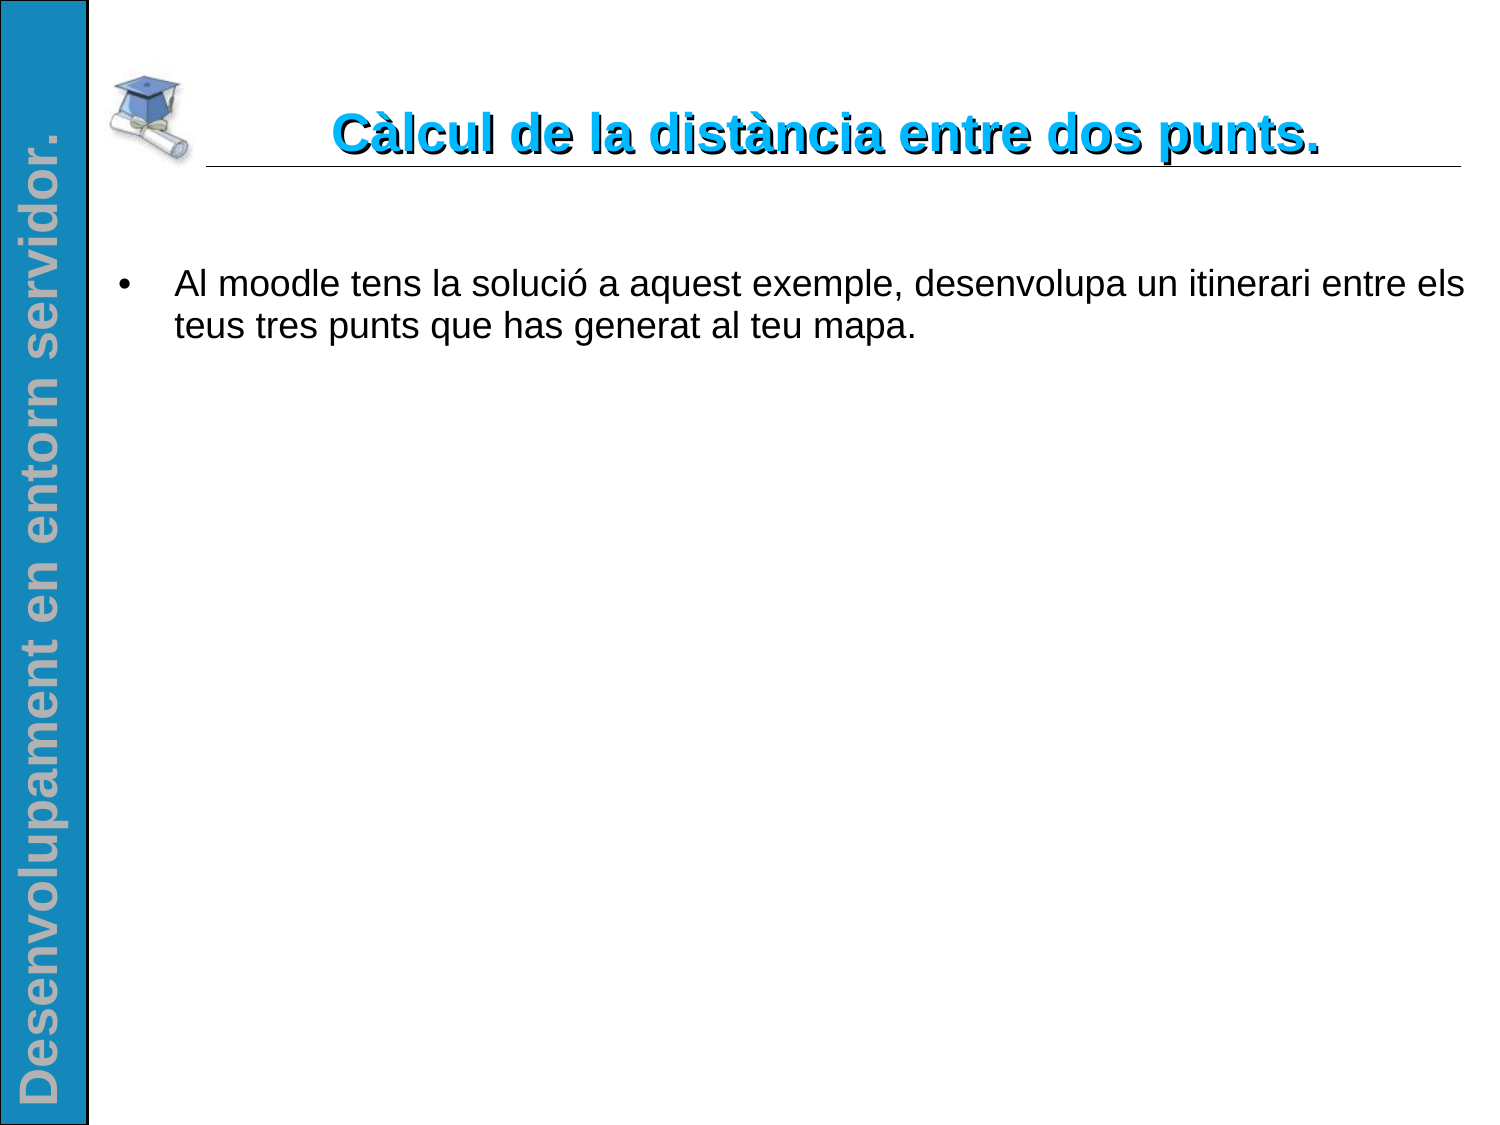

# Càlcul de la distància entre dos punts.
Al moodle tens la solució a aquest exemple, desenvolupa un itinerari entre els teus tres punts que has generat al teu mapa.